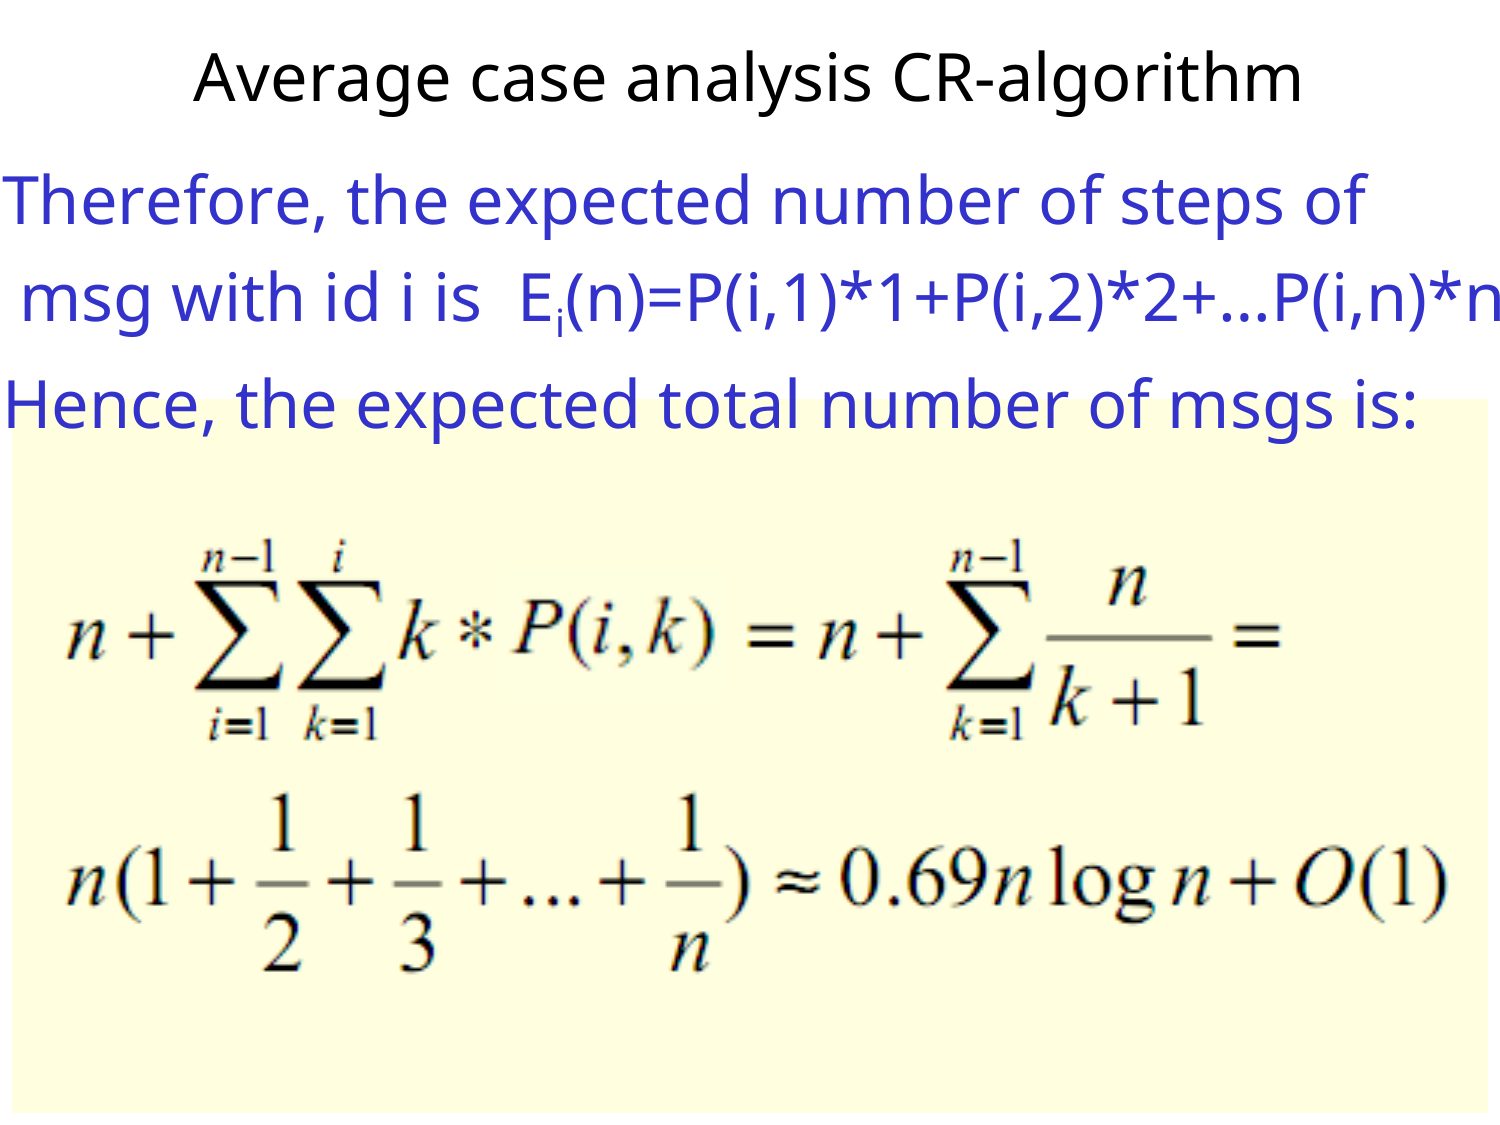

# Average case analysis CR-algorithm
Therefore, the expected number of steps of
 msg with id i is Ei(n)=P(i,1)*1+P(i,2)*2+…P(i,n)*n.
Hence, the expected total number of msgs is: